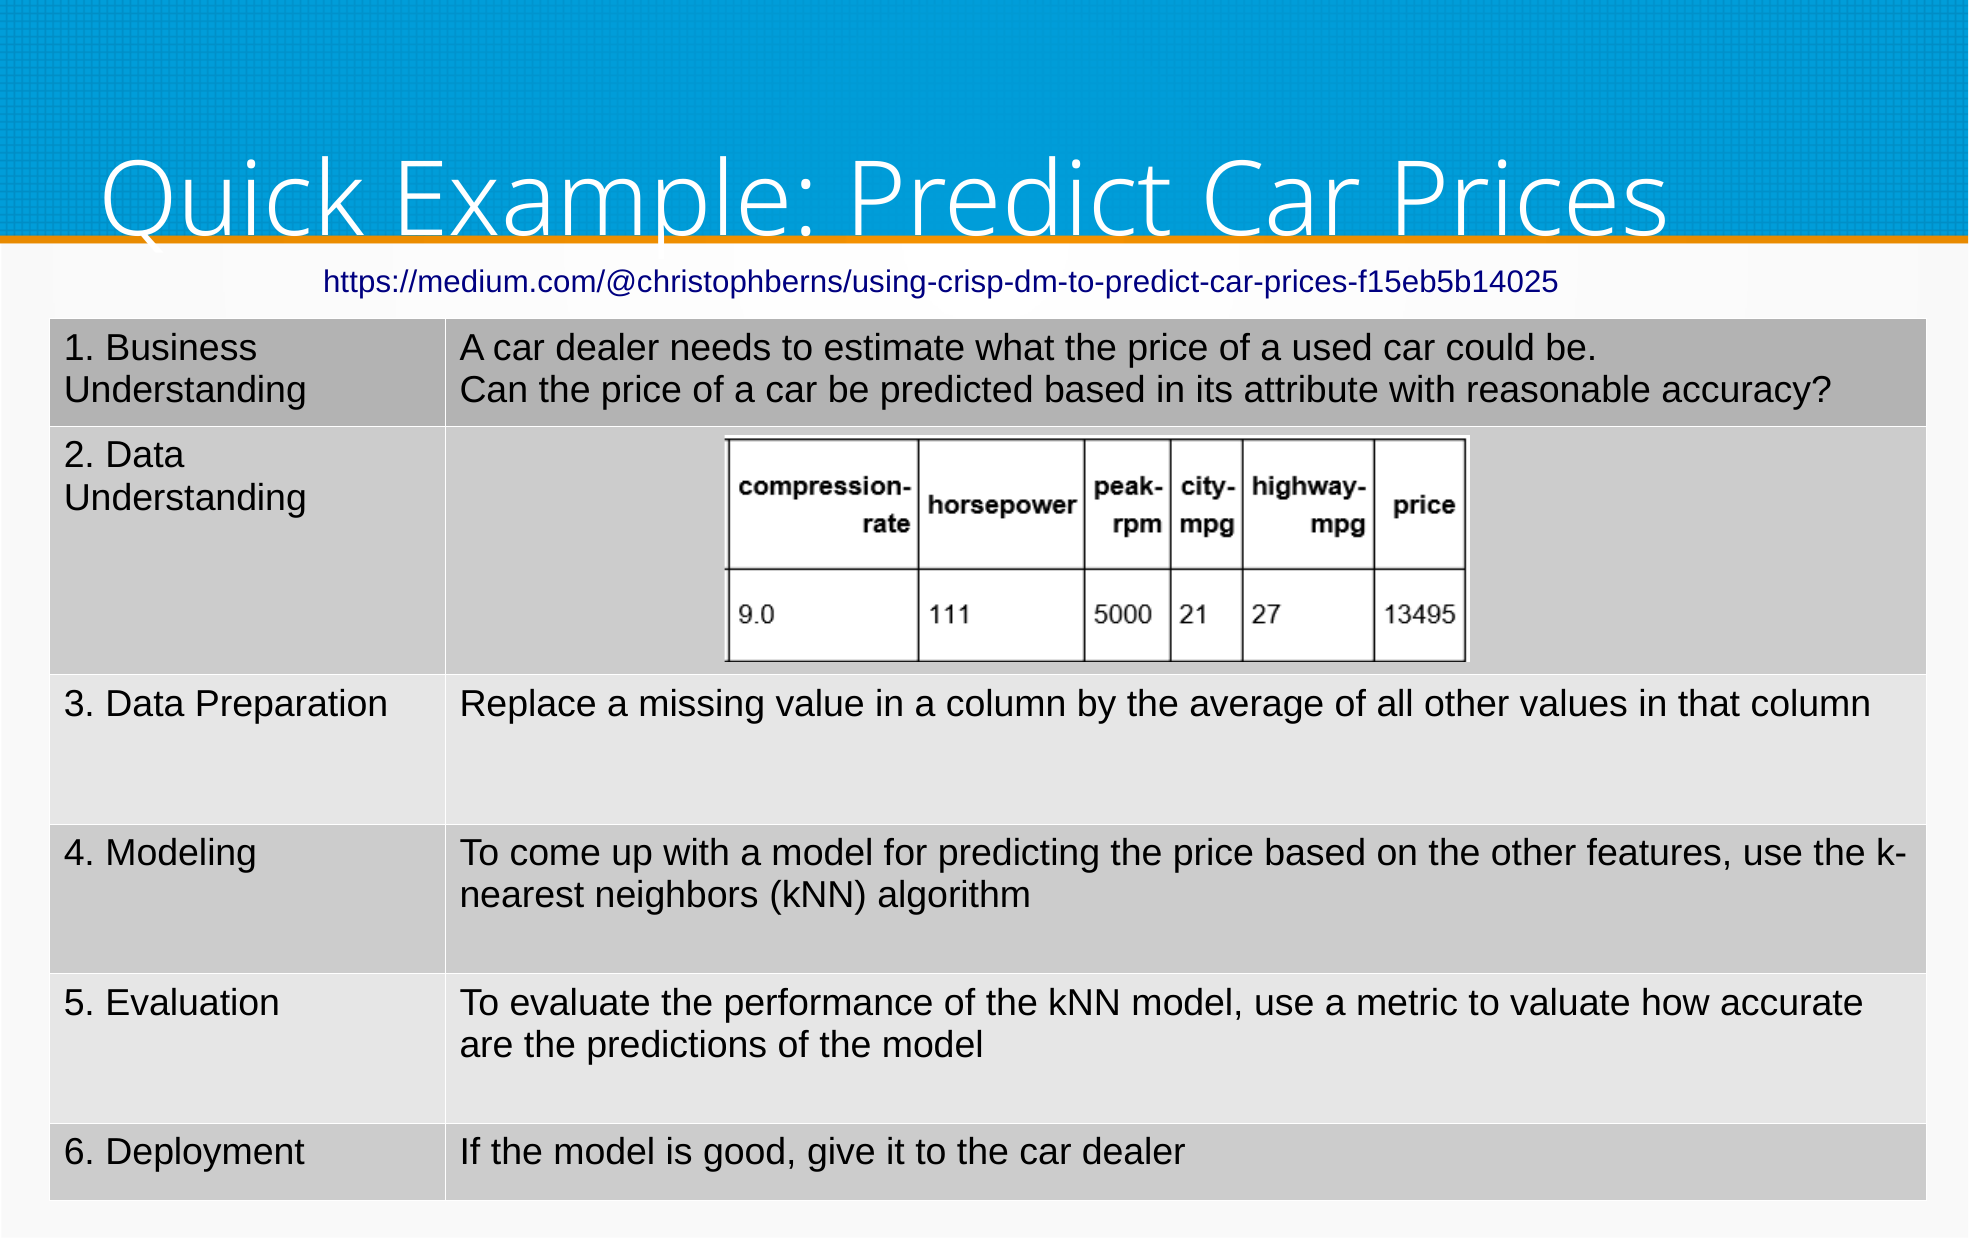

# Quick Example: Predict Car Prices
https://medium.com/@christophberns/using-crisp-dm-to-predict-car-prices-f15eb5b14025
| 1. Business Understanding | A car dealer needs to estimate what the price of a used car could be. Can the price of a car be predicted based in its attribute with reasonable accuracy? |
| --- | --- |
| 2. Data Understanding | |
| 3. Data Preparation | Replace a missing value in a column by the average of all other values in that column |
| 4. Modeling | To come up with a model for predicting the price based on the other features, use the k-nearest neighbors (kNN) algorithm |
| 5. Evaluation | To evaluate the performance of the kNN model, use a metric to valuate how accurate are the predictions of the model |
| 6. Deployment | If the model is good, give it to the car dealer |